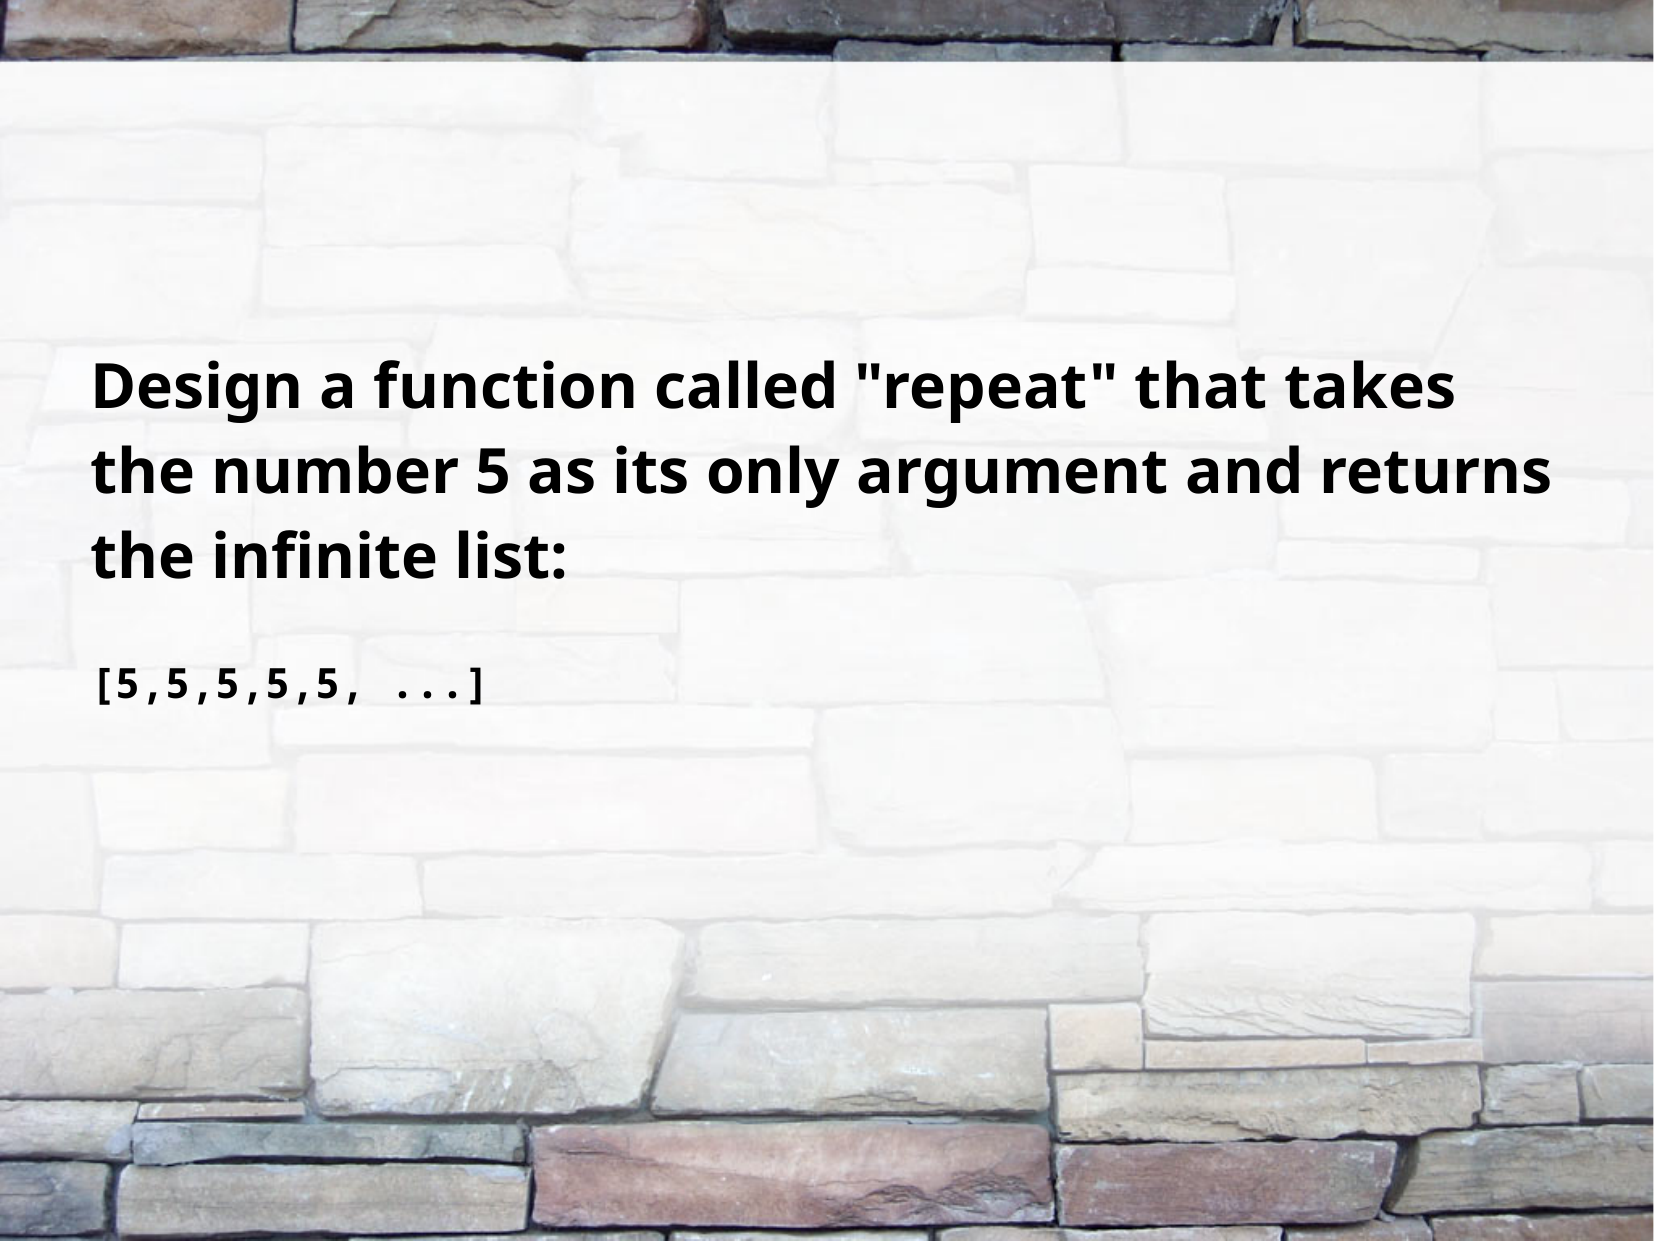

# Design a function called "repeat" that takes the number 5 as its only argument and returns the infinite list:
[5,5,5,5,5, ...]